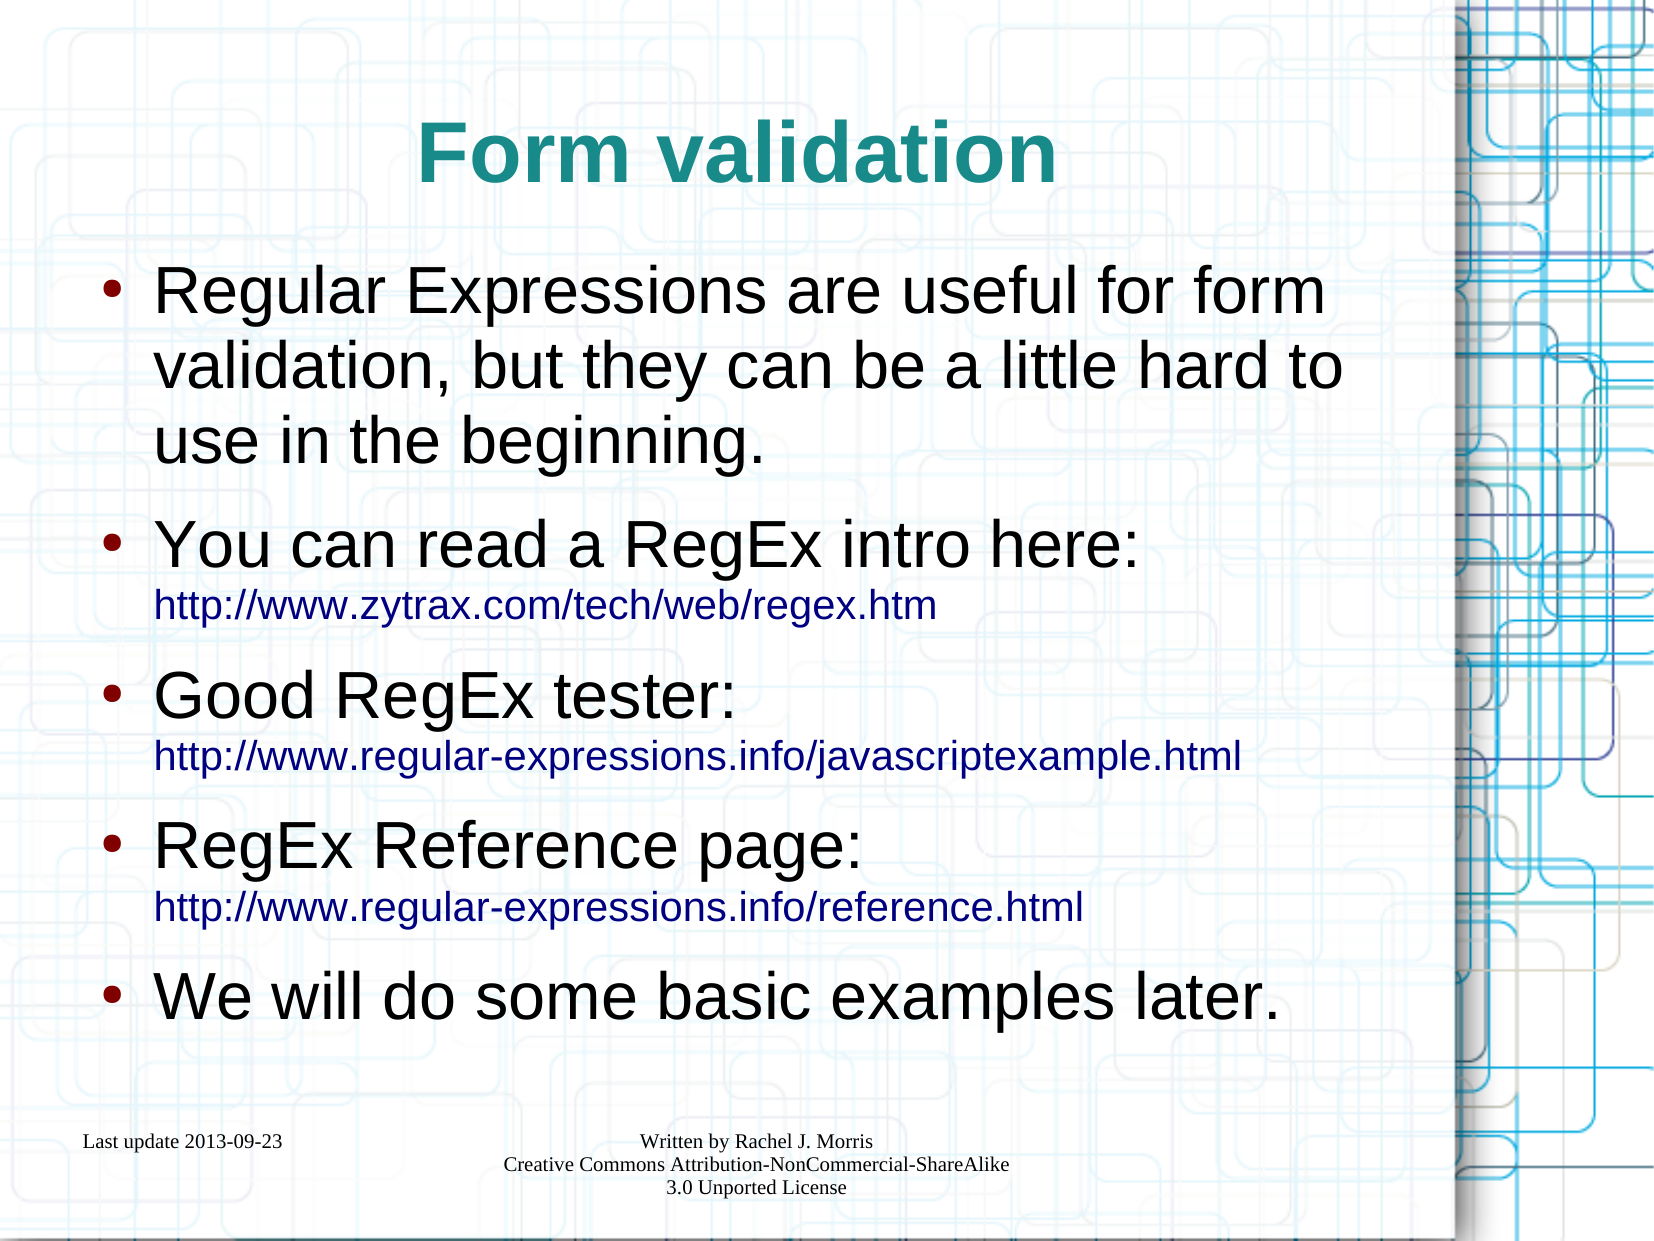

# Form validation
Regular Expressions are useful for form validation, but they can be a little hard to use in the beginning.
You can read a RegEx intro here:
http://www.zytrax.com/tech/web/regex.htm
Good RegEx tester:
http://www.regular-expressions.info/javascriptexample.html
RegEx Reference page:
http://www.regular-expressions.info/reference.html
We will do some basic examples later.